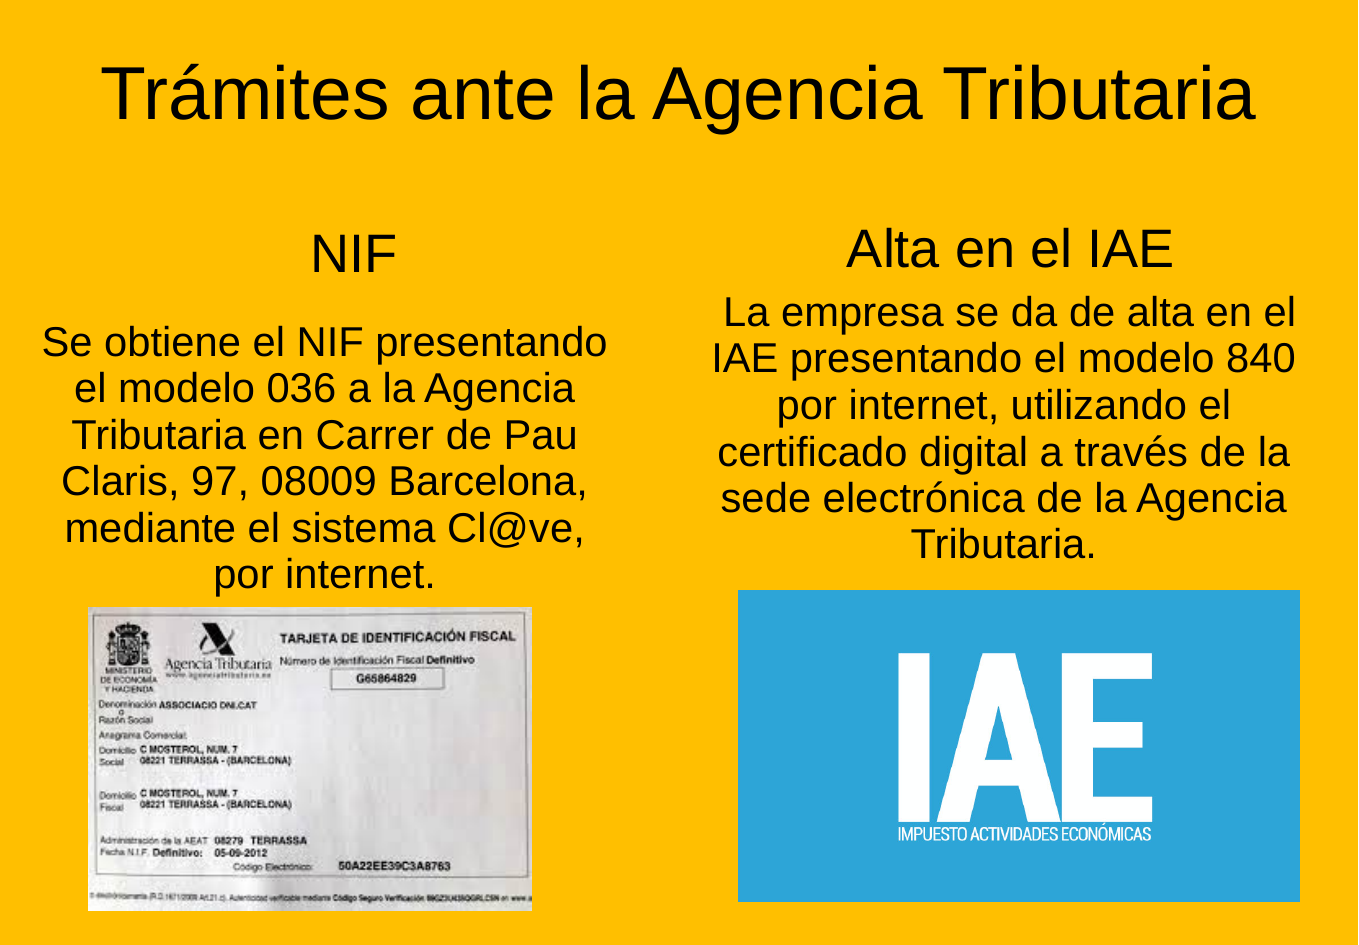

# Trámites ante la Agencia Tributaria
Alta en el IAE
NIF
 La empresa se da de alta en el IAE presentando el modelo 840 por internet, utilizando el certificado digital a través de la sede electrónica de la Agencia Tributaria.
Se obtiene el NIF presentando el modelo 036 a la Agencia Tributaria en Carrer de Pau Claris, 97, 08009 Barcelona, mediante el sistema Cl@ve, por internet.